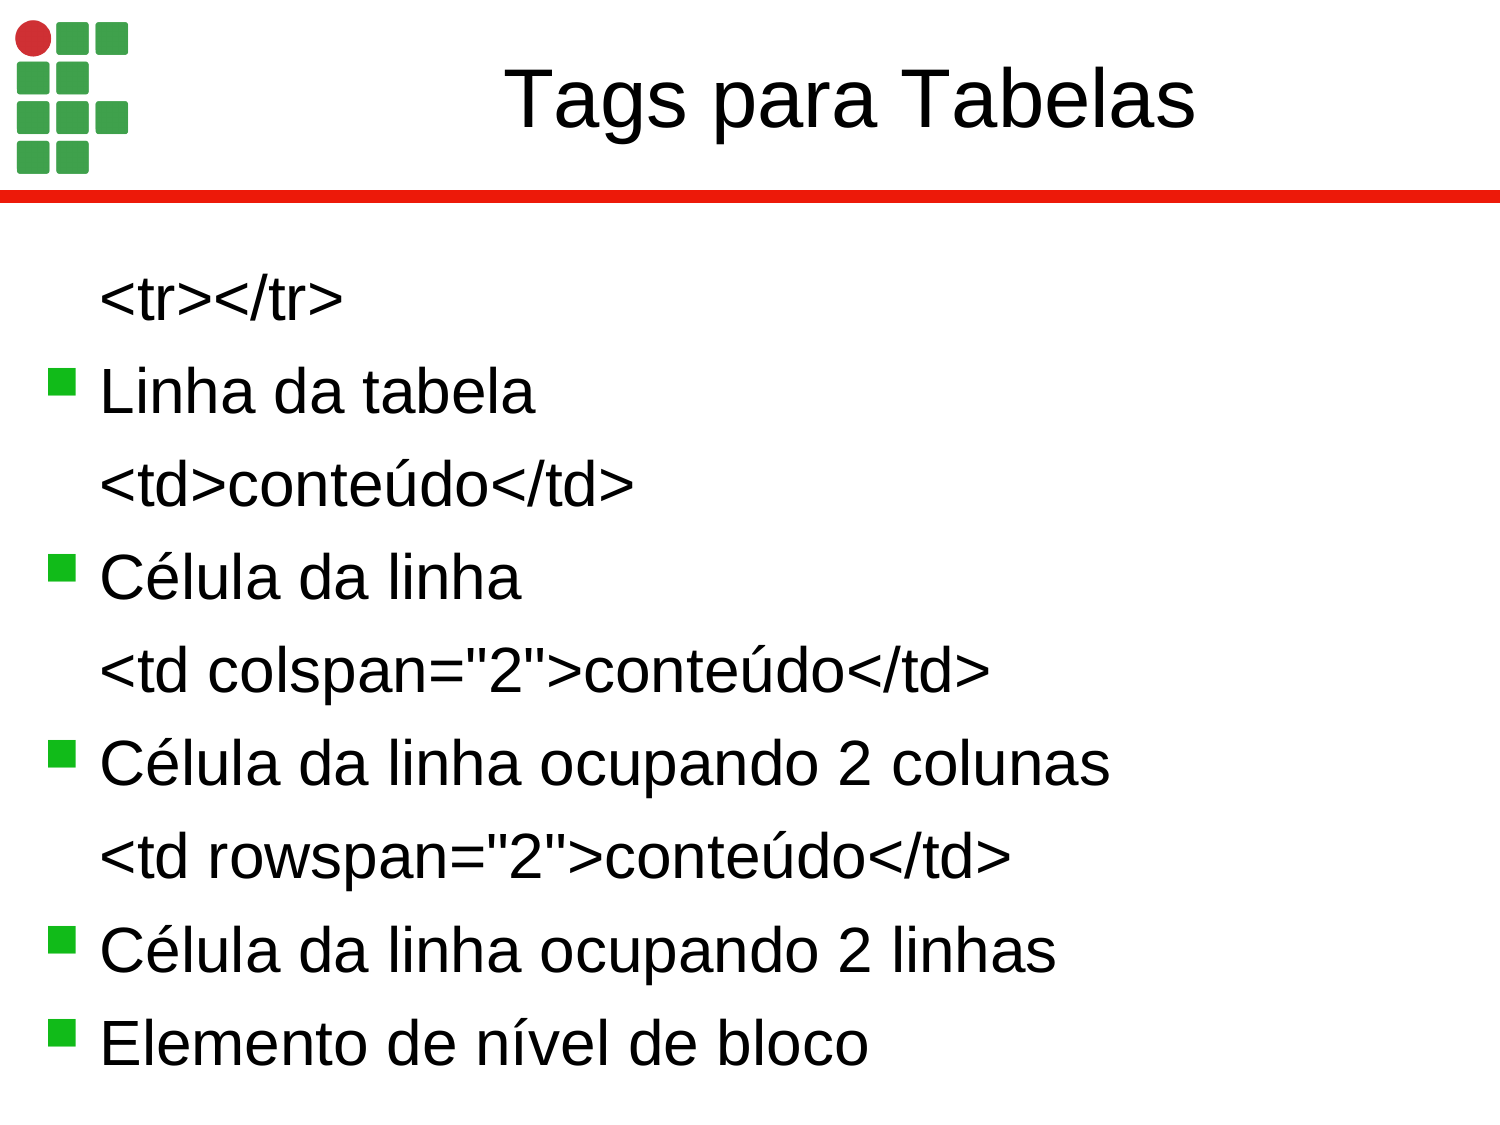

# Tags para Tabelas
<tr></tr>
Linha da tabela
<td>conteúdo</td>
Célula da linha
<td colspan="2">conteúdo</td>
Célula da linha ocupando 2 colunas
<td rowspan="2">conteúdo</td>
Célula da linha ocupando 2 linhas
Elemento de nível de bloco